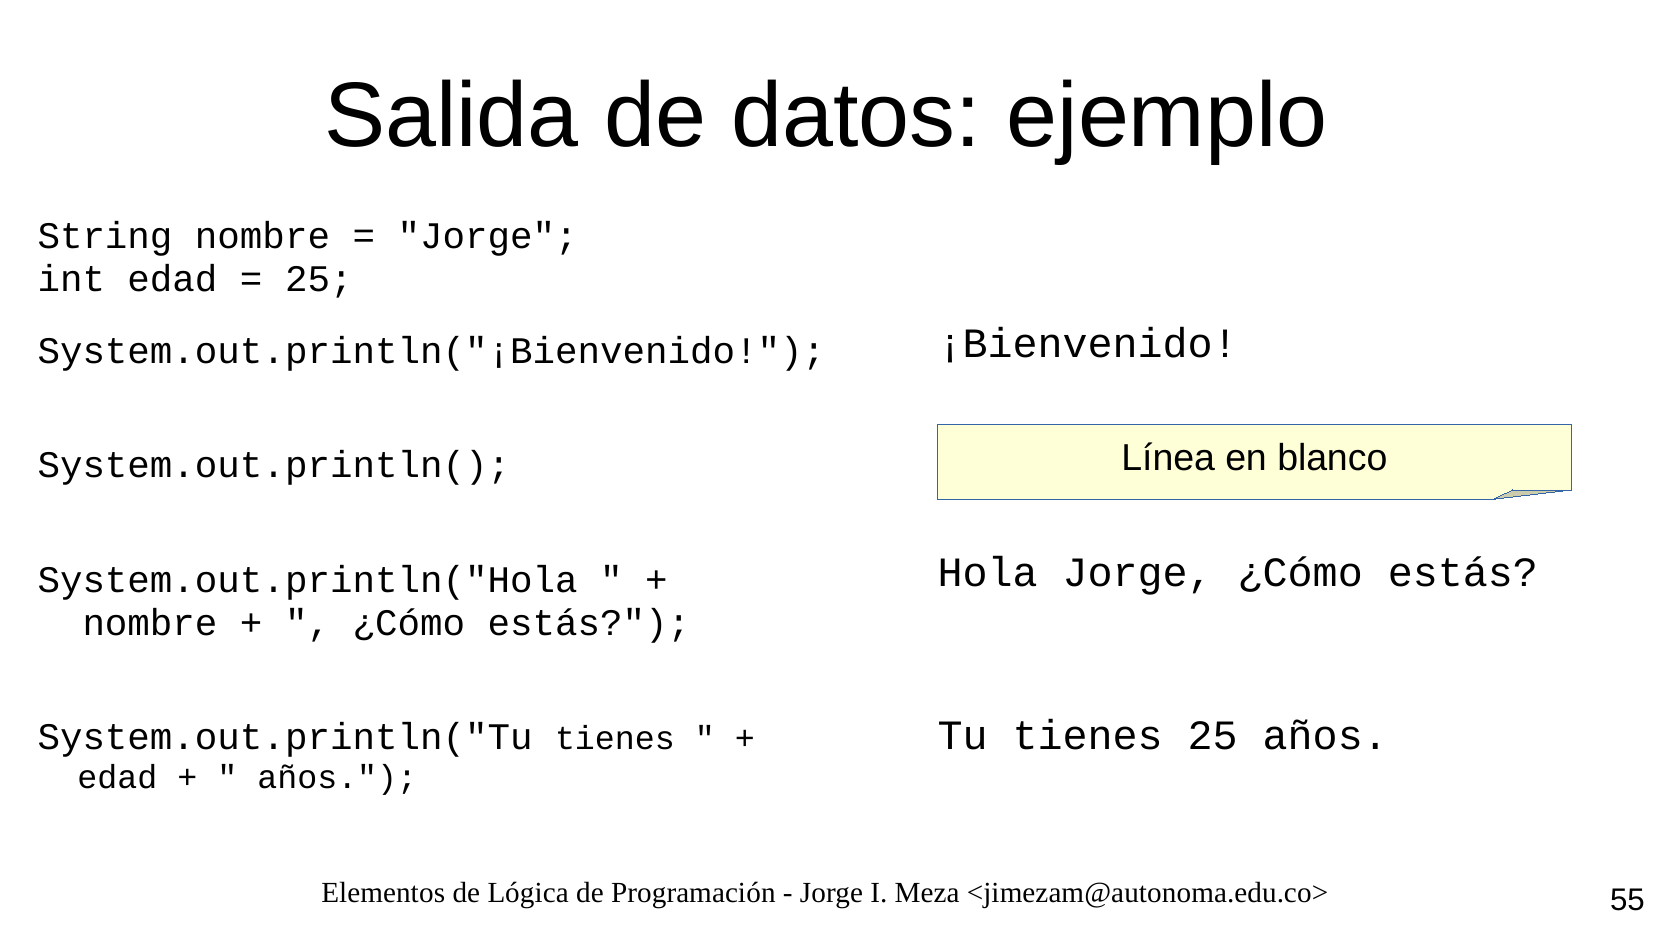

# Salida de datos: ejemplo
String nombre = "Jorge";
int edad = 25;
System.out.println("¡Bienvenido!");
System.out.println();
System.out.println("Hola " +
 nombre + ", ¿Cómo estás?");
System.out.println("Tu tienes " +
 edad + " años.");
¡Bienvenido!
Hola Jorge, ¿Cómo estás?
Tu tienes 25 años.
Línea en blanco
Elementos de Lógica de Programación - Jorge I. Meza <jimezam@autonoma.edu.co>